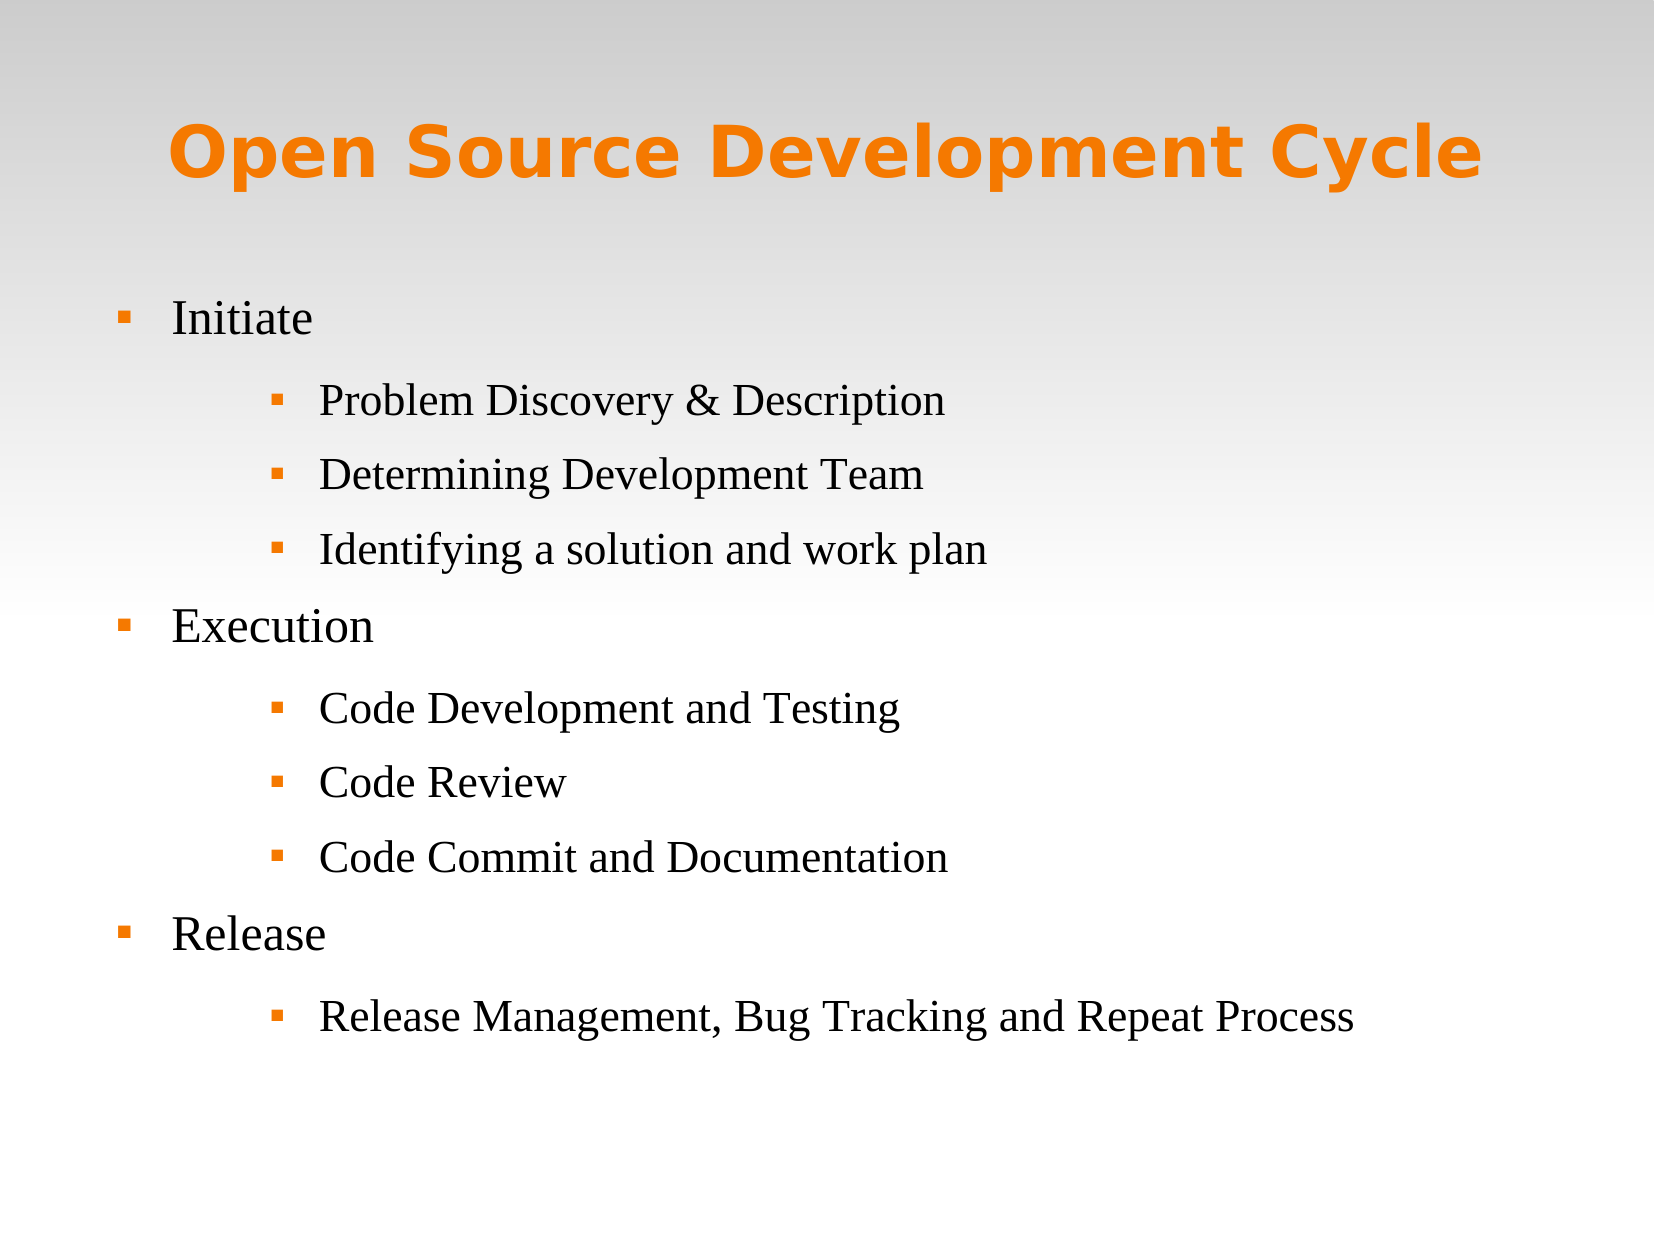

# Open Source Development Cycle
Initiate
Problem Discovery & Description
Determining Development Team
Identifying a solution and work plan
Execution
Code Development and Testing
Code Review
Code Commit and Documentation
Release
Release Management, Bug Tracking and Repeat Process